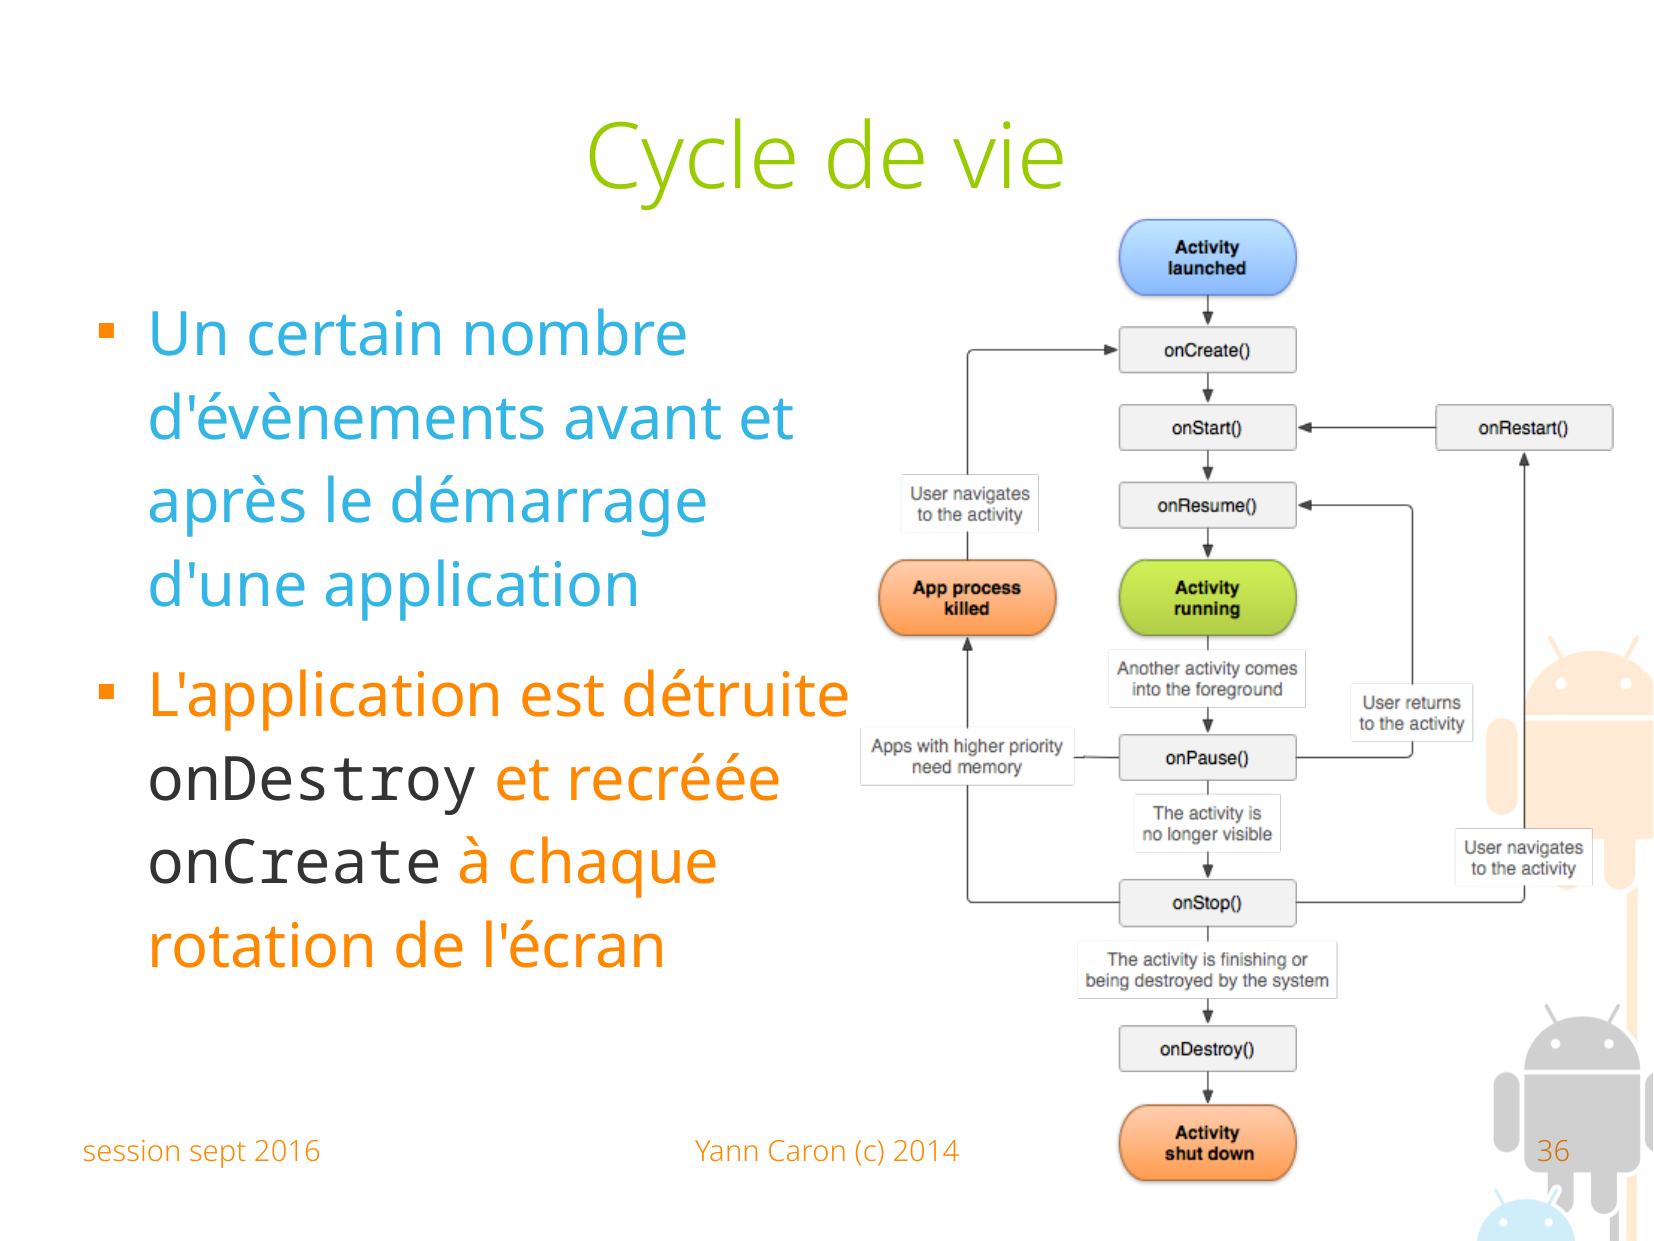

# Cycle de vie
Un certain nombre d'évènements avant et après le démarrage d'une application
L'application est détruite onDestroy et recréée onCreate à chaque rotation de l'écran
session sept 2016
Yann Caron (c) 2014
36